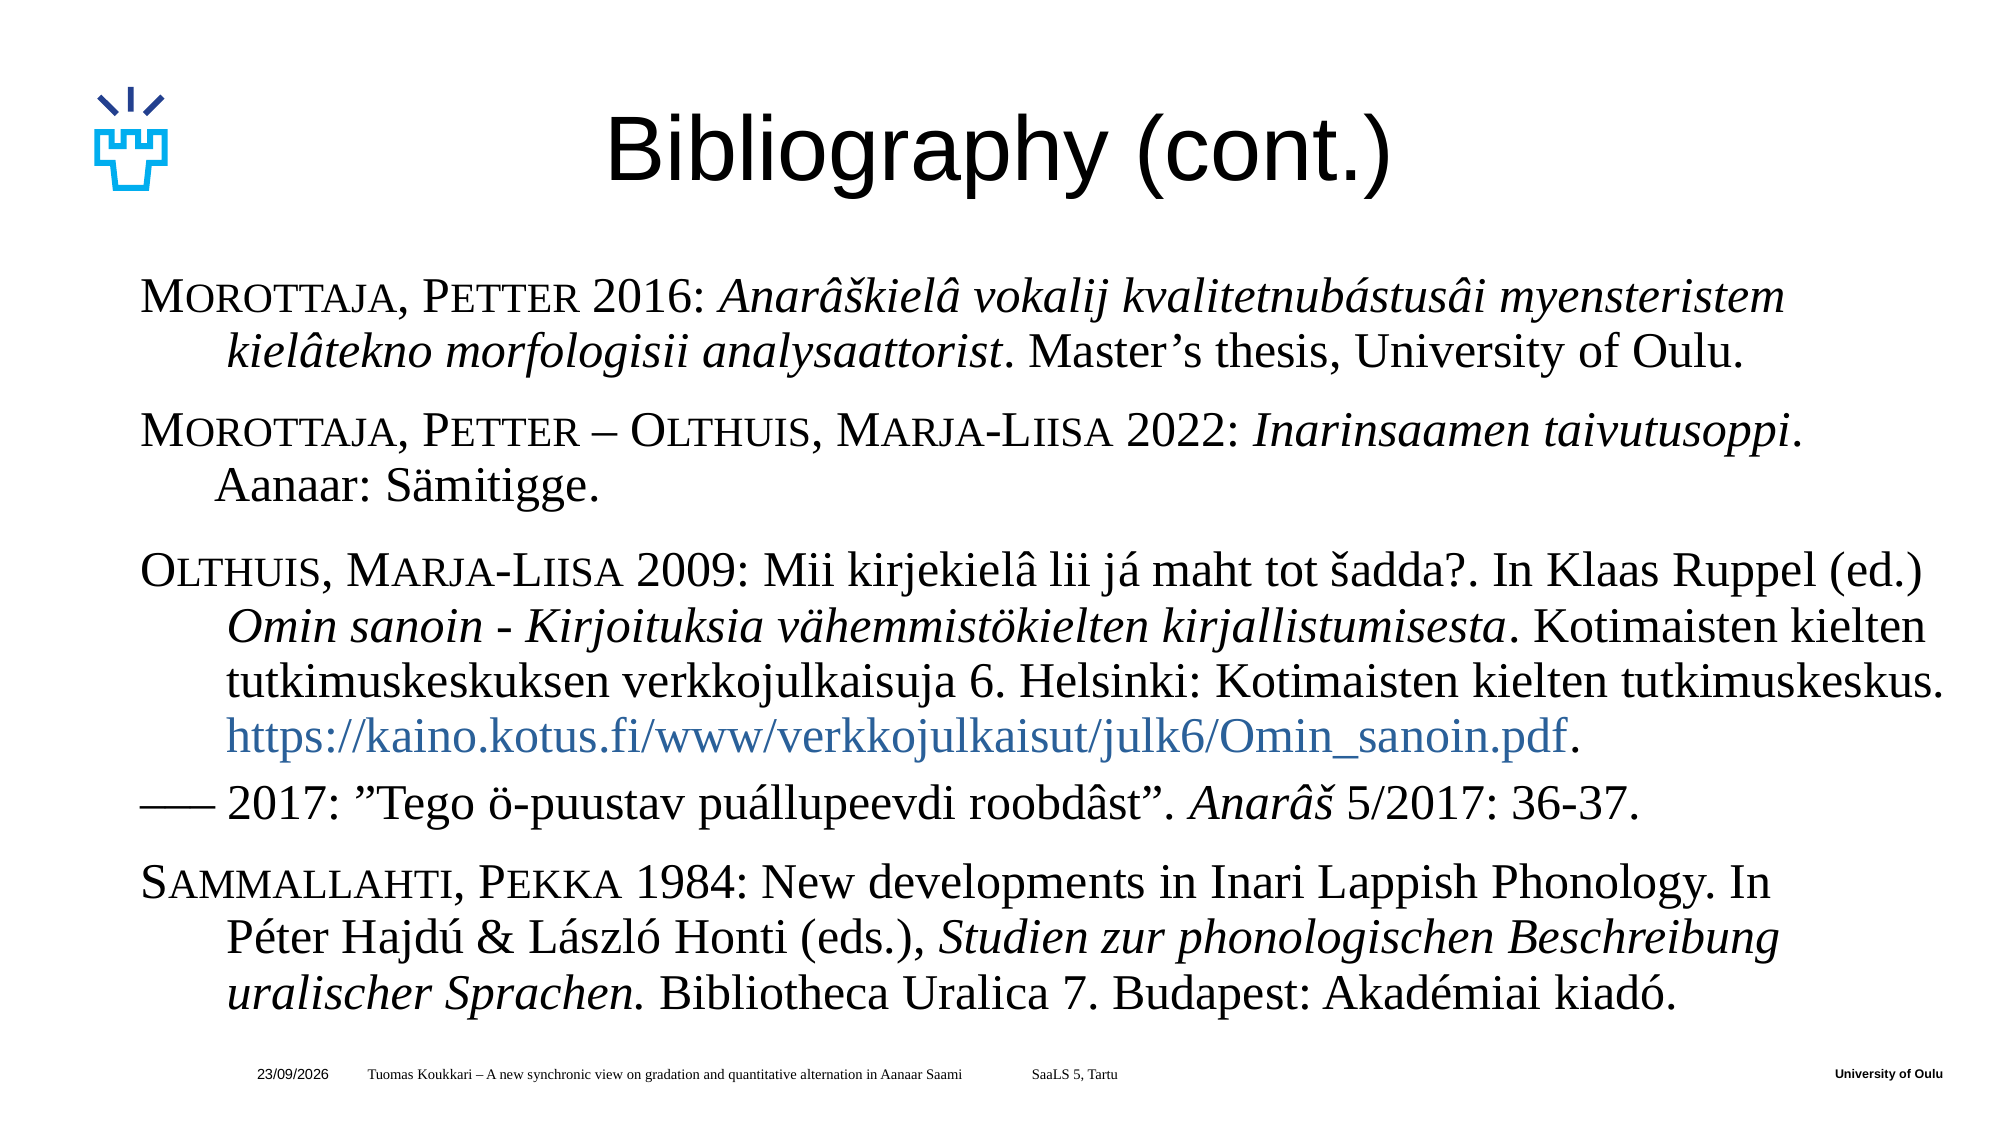

# Bibliography (cont.)
MOROTTAJA, PETTER 2016: Anarâškielâ vokalij kvalitetnubástusâi myensteristem
	 kielâtekno morfologisii analysaattorist. Master’s thesis, University of Oulu.
MOROTTAJA, PETTER – OLTHUIS, MARJA-LIISA 2022: Inarinsaamen taivutusoppi.
	Aanaar: Sämitigge.
OLTHUIS, MARJA-LIISA 2009: Mii kirjekielâ lii já maht tot šadda?. In Klaas Ruppel (ed.) 	 Omin sanoin - Kirjoituksia vähemmistökielten kirjallistumisesta. Kotimaisten kielten 	 tutkimuskeskuksen verkkojulkaisuja 6. Helsinki: Kotimaisten kielten tutkimuskeskus.
	 https://kaino.kotus.fi/www/verkkojulkaisut/julk6/Omin_sanoin.pdf.
––– 2017: ”Tego ö-puustav puállupeevdi roobdâst”. Anarâš 5/2017: 36-37.
SAMMALLAHTI, PEKKA 1984: New developments in Inari Lappish Phonology. In
	 Péter Hajdú & László Honti (eds.), Studien zur phonologischen Beschreibung
	 uralischer Sprachen. Bibliotheca Uralica 7. Budapest: Akadémiai kiadó.
https://github.com/tkoukkar/anaraskiela/blob/master/Koukkari_Tuomas-CIFUXIII-oovdanpyehtim.pdf